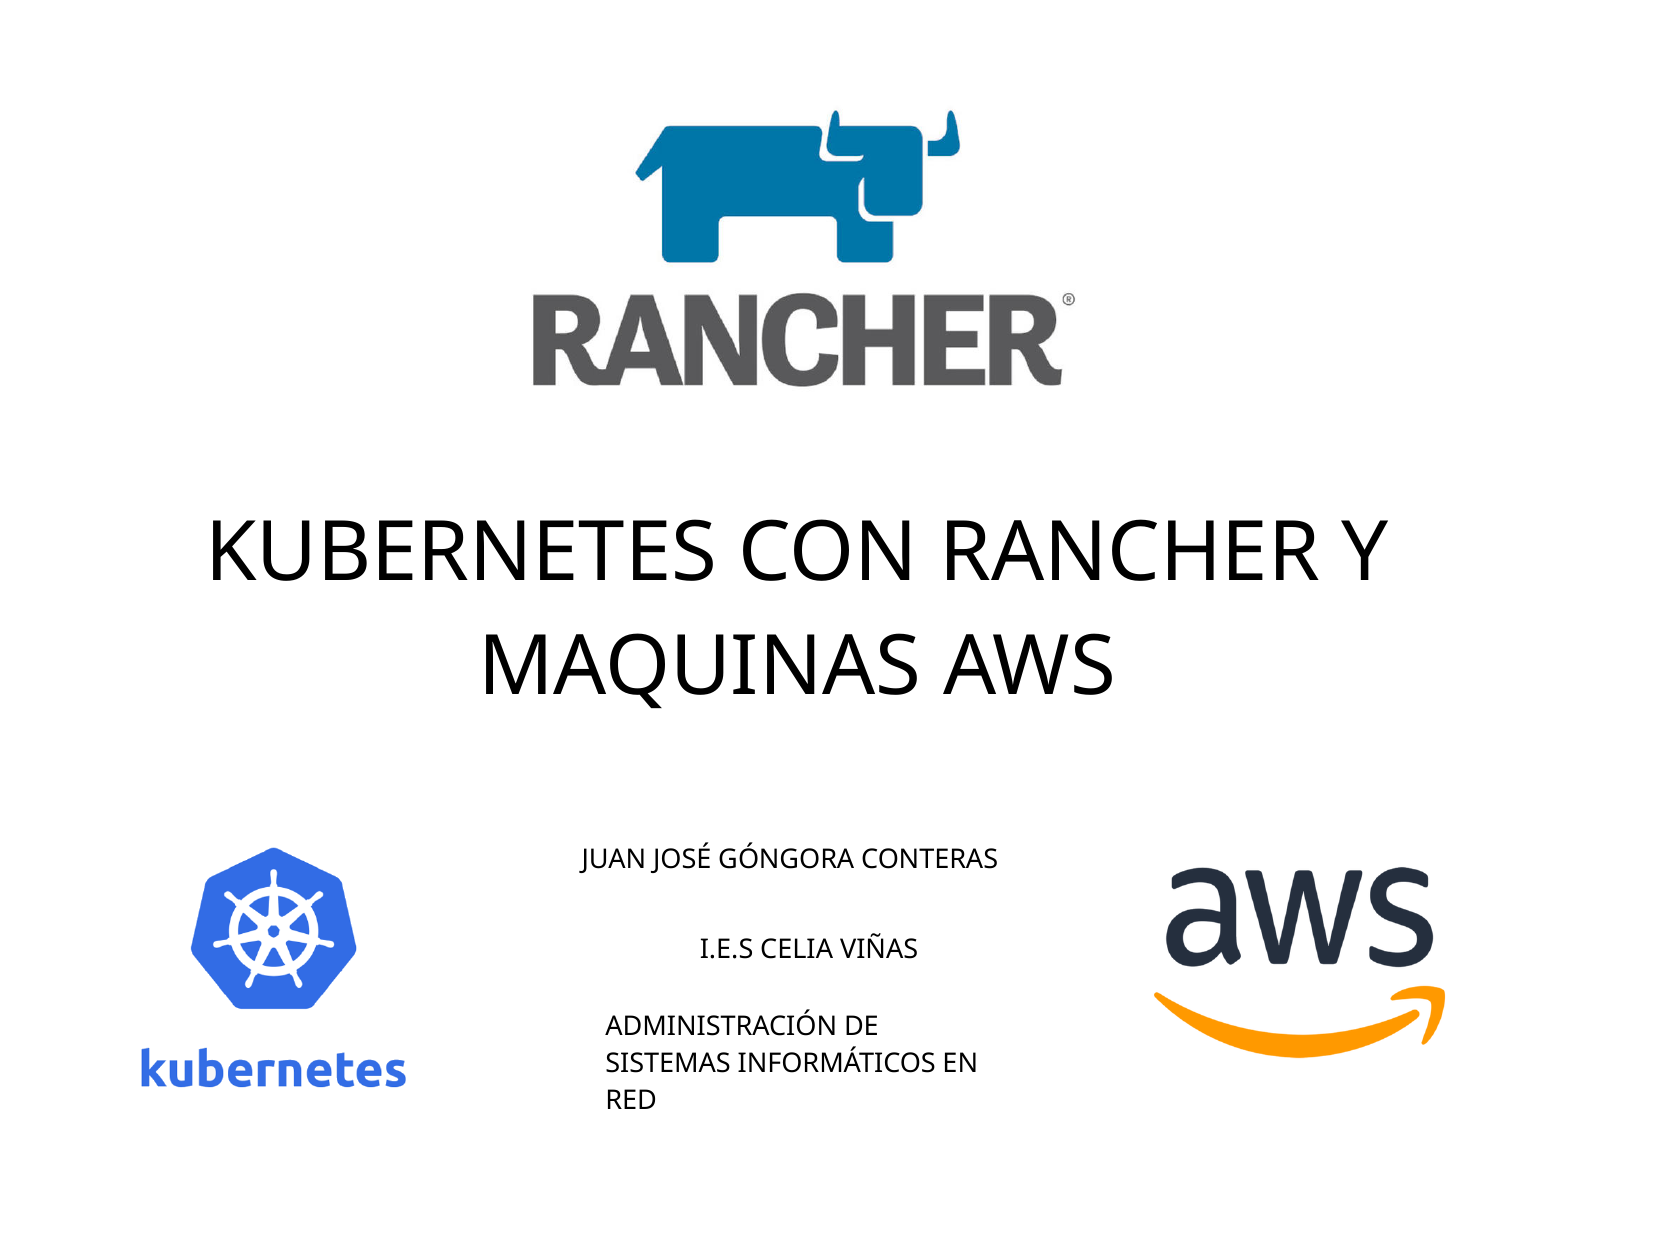

#
KUBERNETES CON RANCHER Y MAQUINAS AWS
JUAN JOSÉ GÓNGORA CONTERAS
I.E.S CELIA VIÑAS
ADMINISTRACIÓN DE SISTEMAS INFORMÁTICOS EN RED